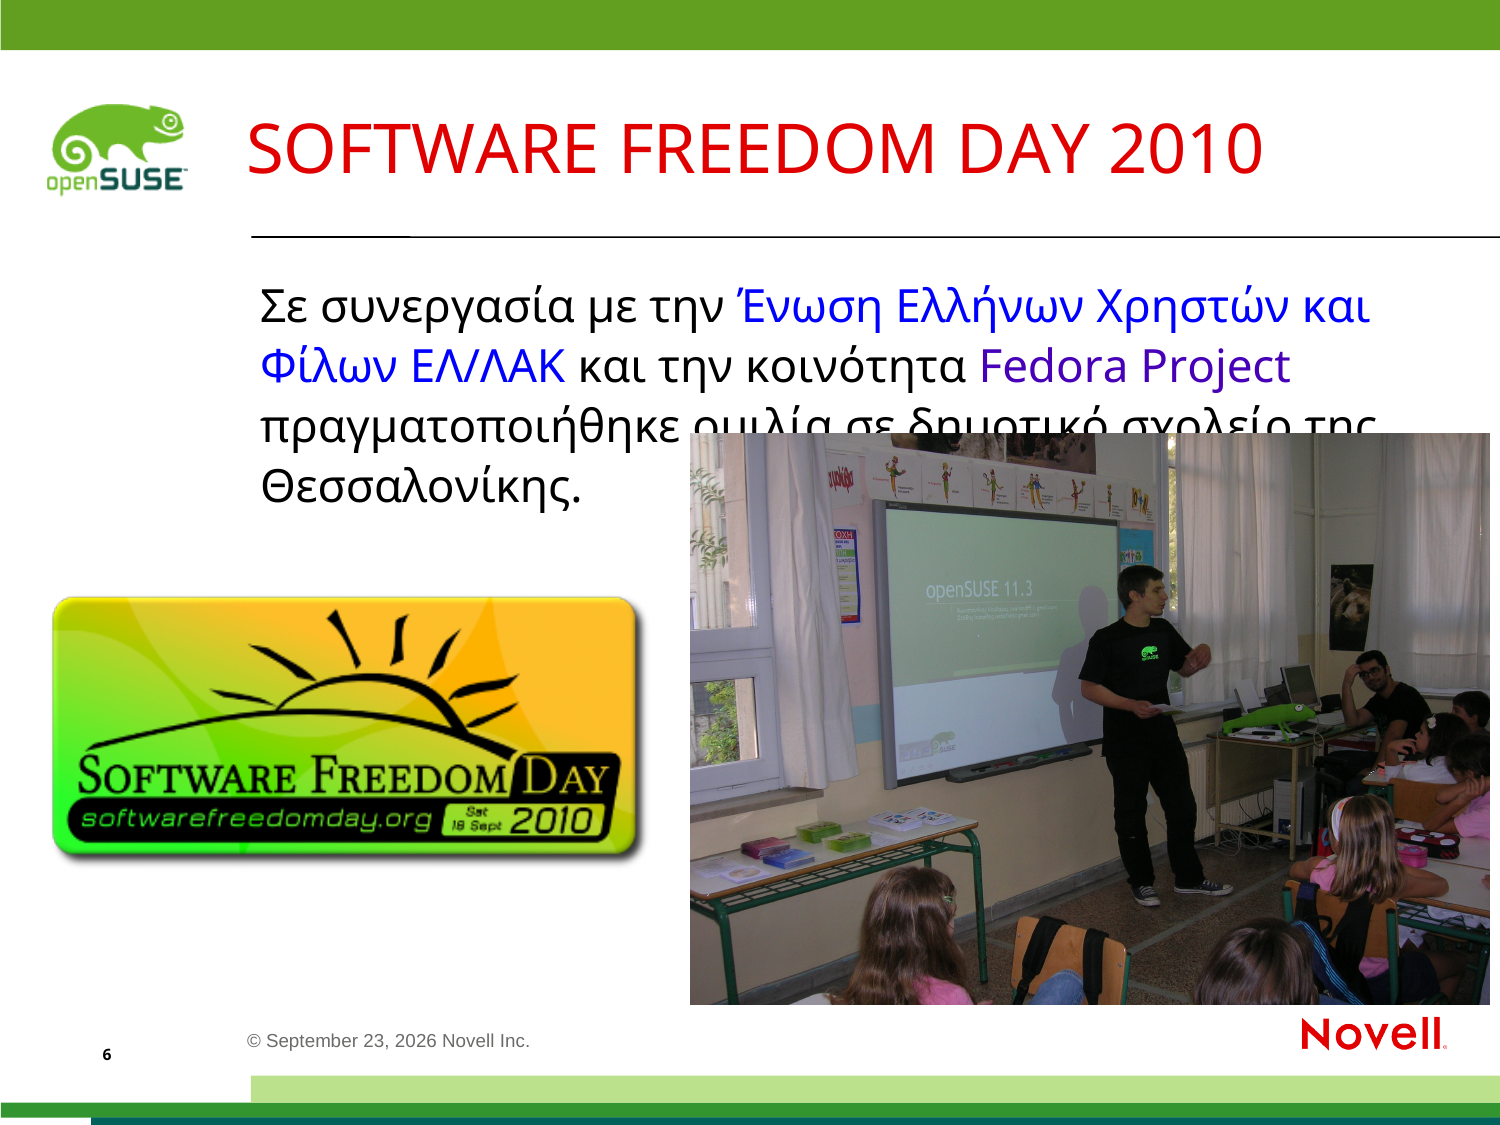

# SOFTWARE FREEDOM DAY 2010
Σε συνεργασία με την Ένωση Ελλήνων Χρηστών και Φίλων ΕΛ/ΛΑΚ και την κοινότητα Fedora Project πραγματοποιήθηκε ομιλία σε δημοτικό σχολείο της Θεσσαλονίκης.